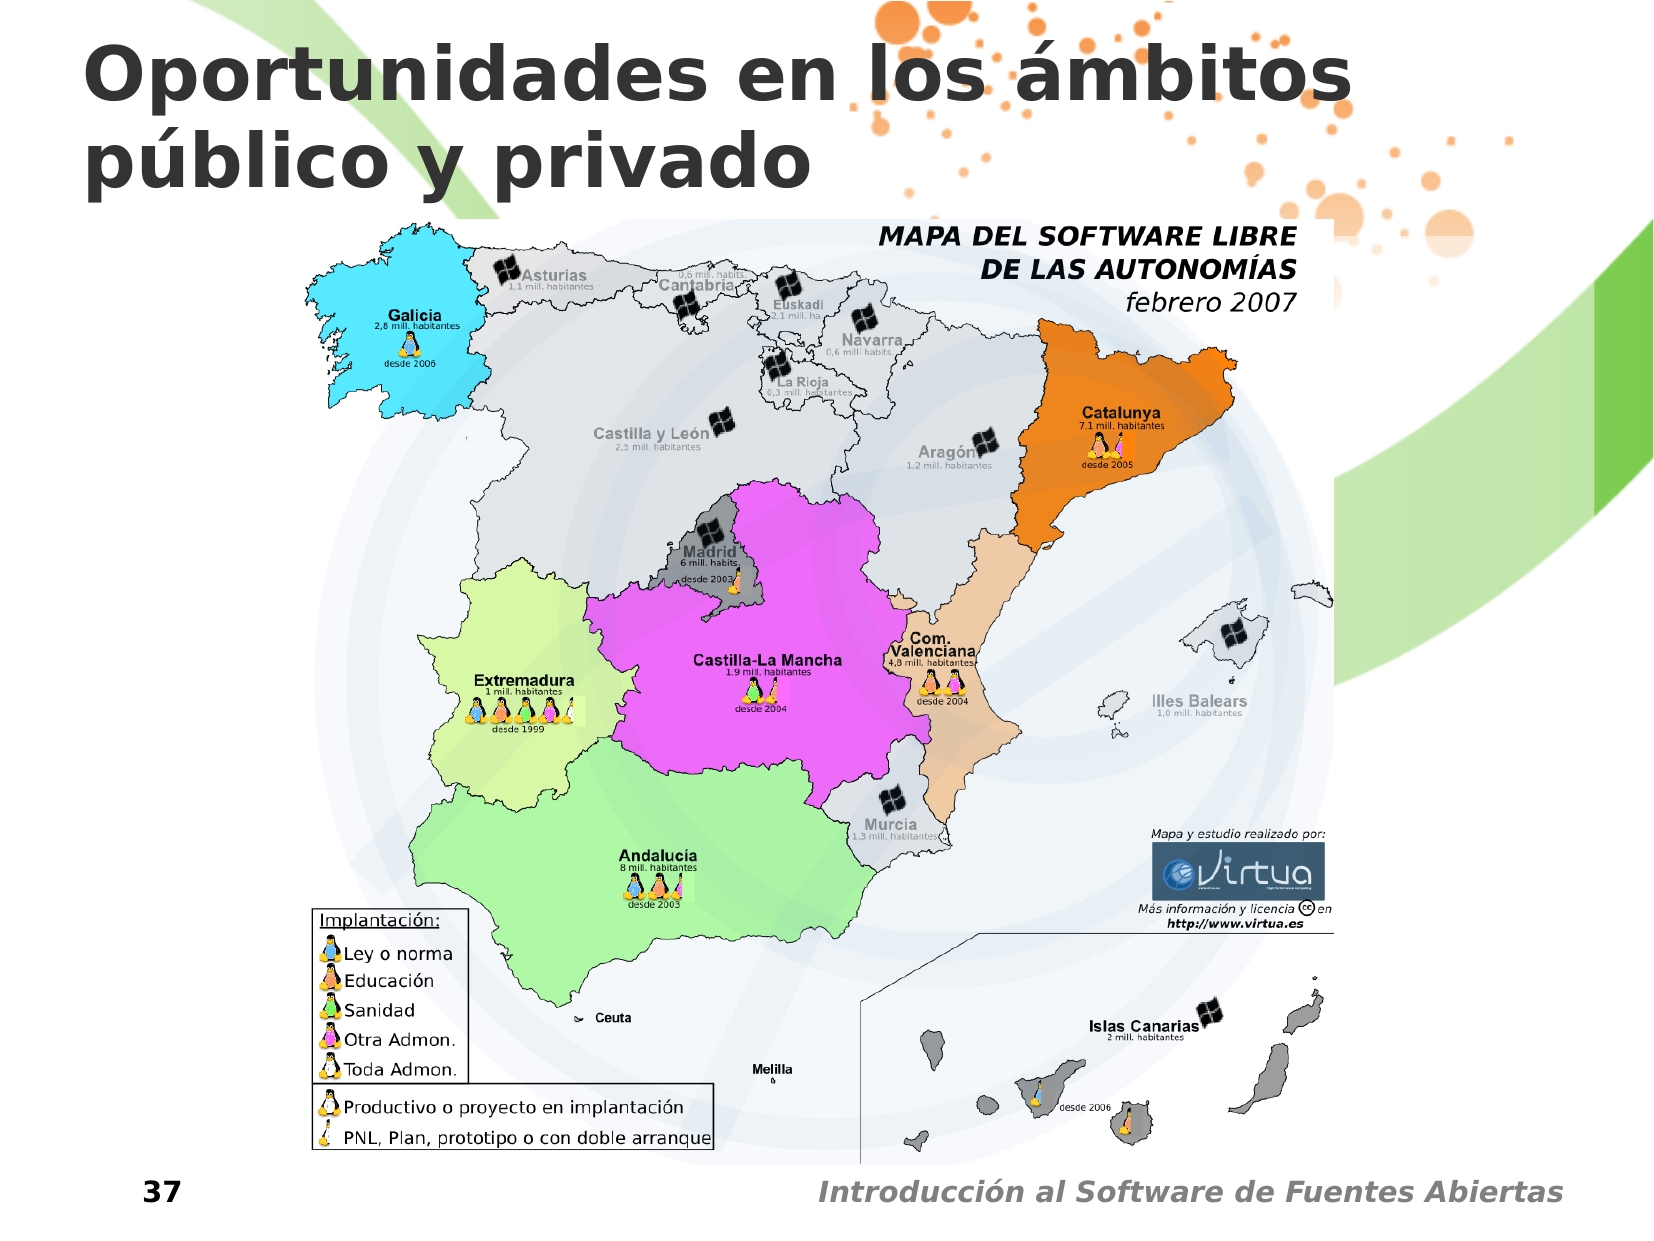

# Oportunidades en los ámbitos público y privado